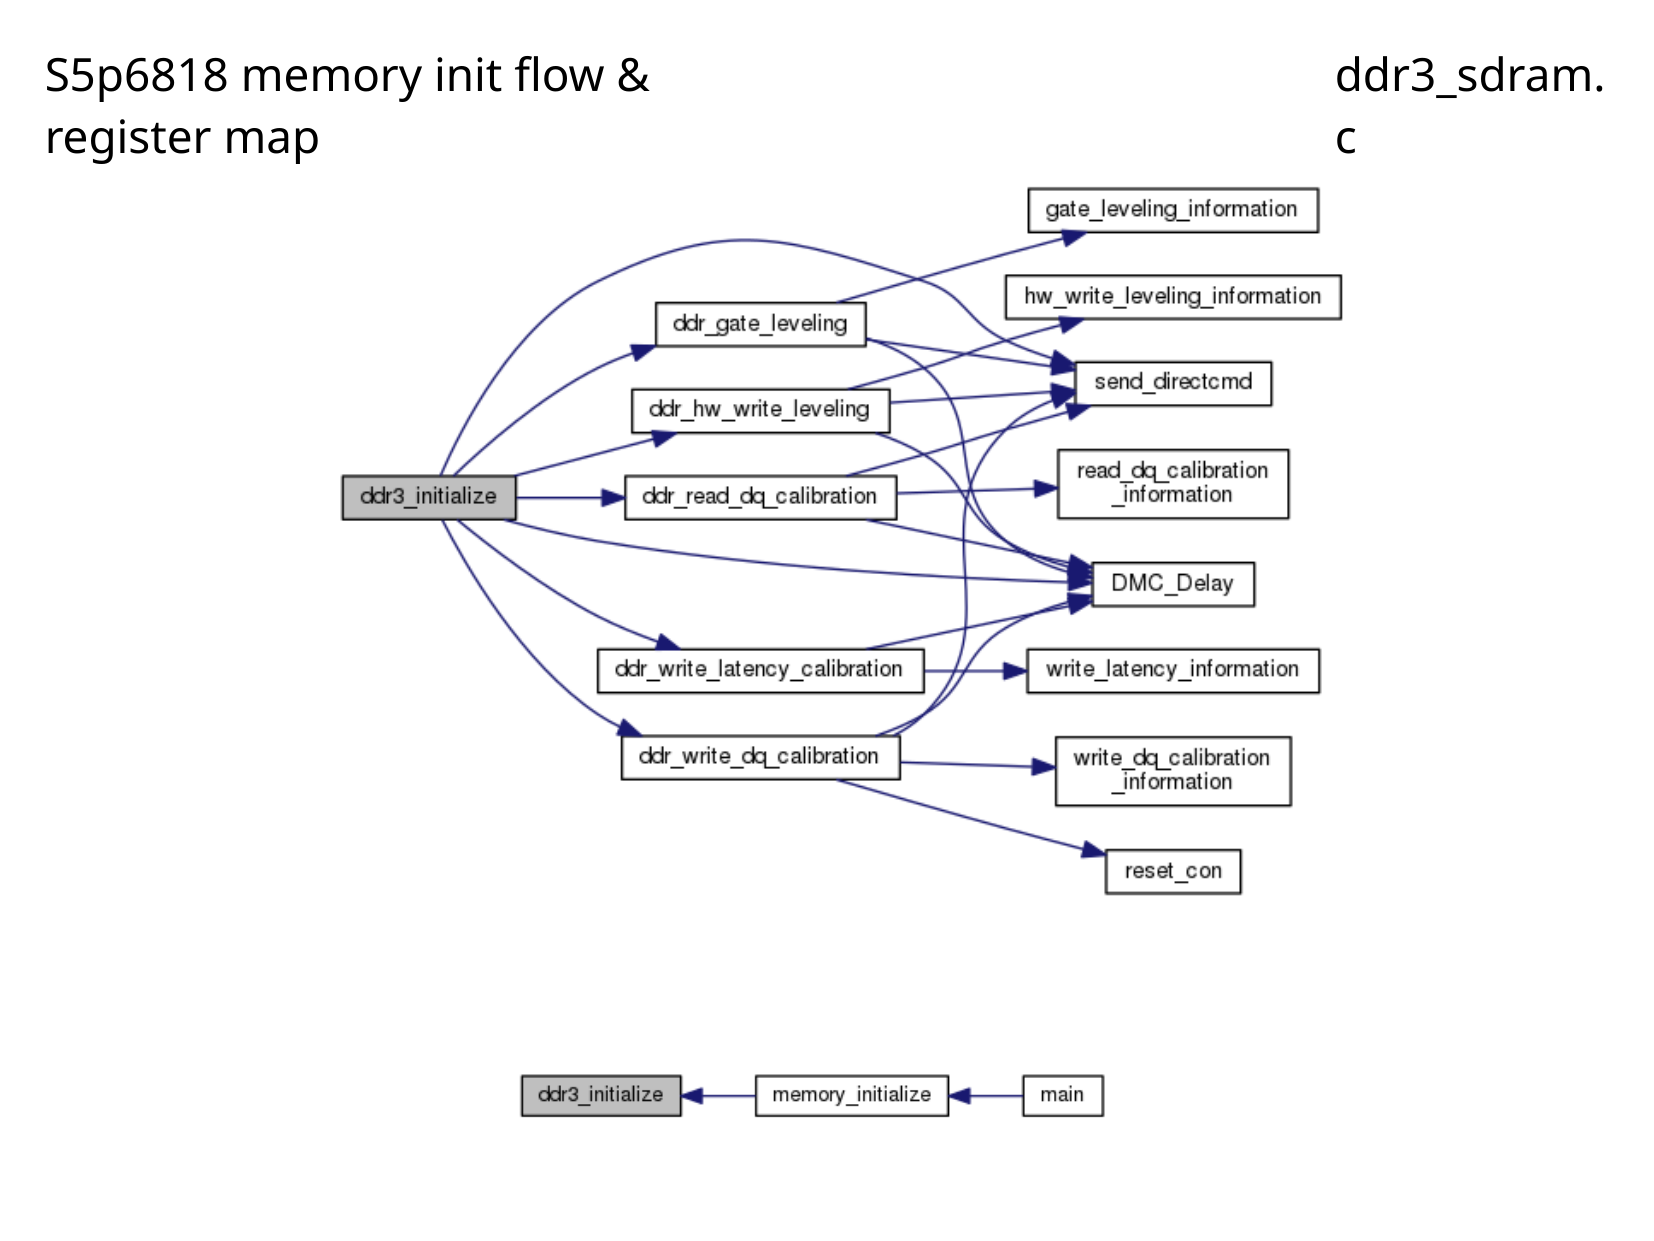

ddr3_sdram.c
S5p6818 memory init flow & register map